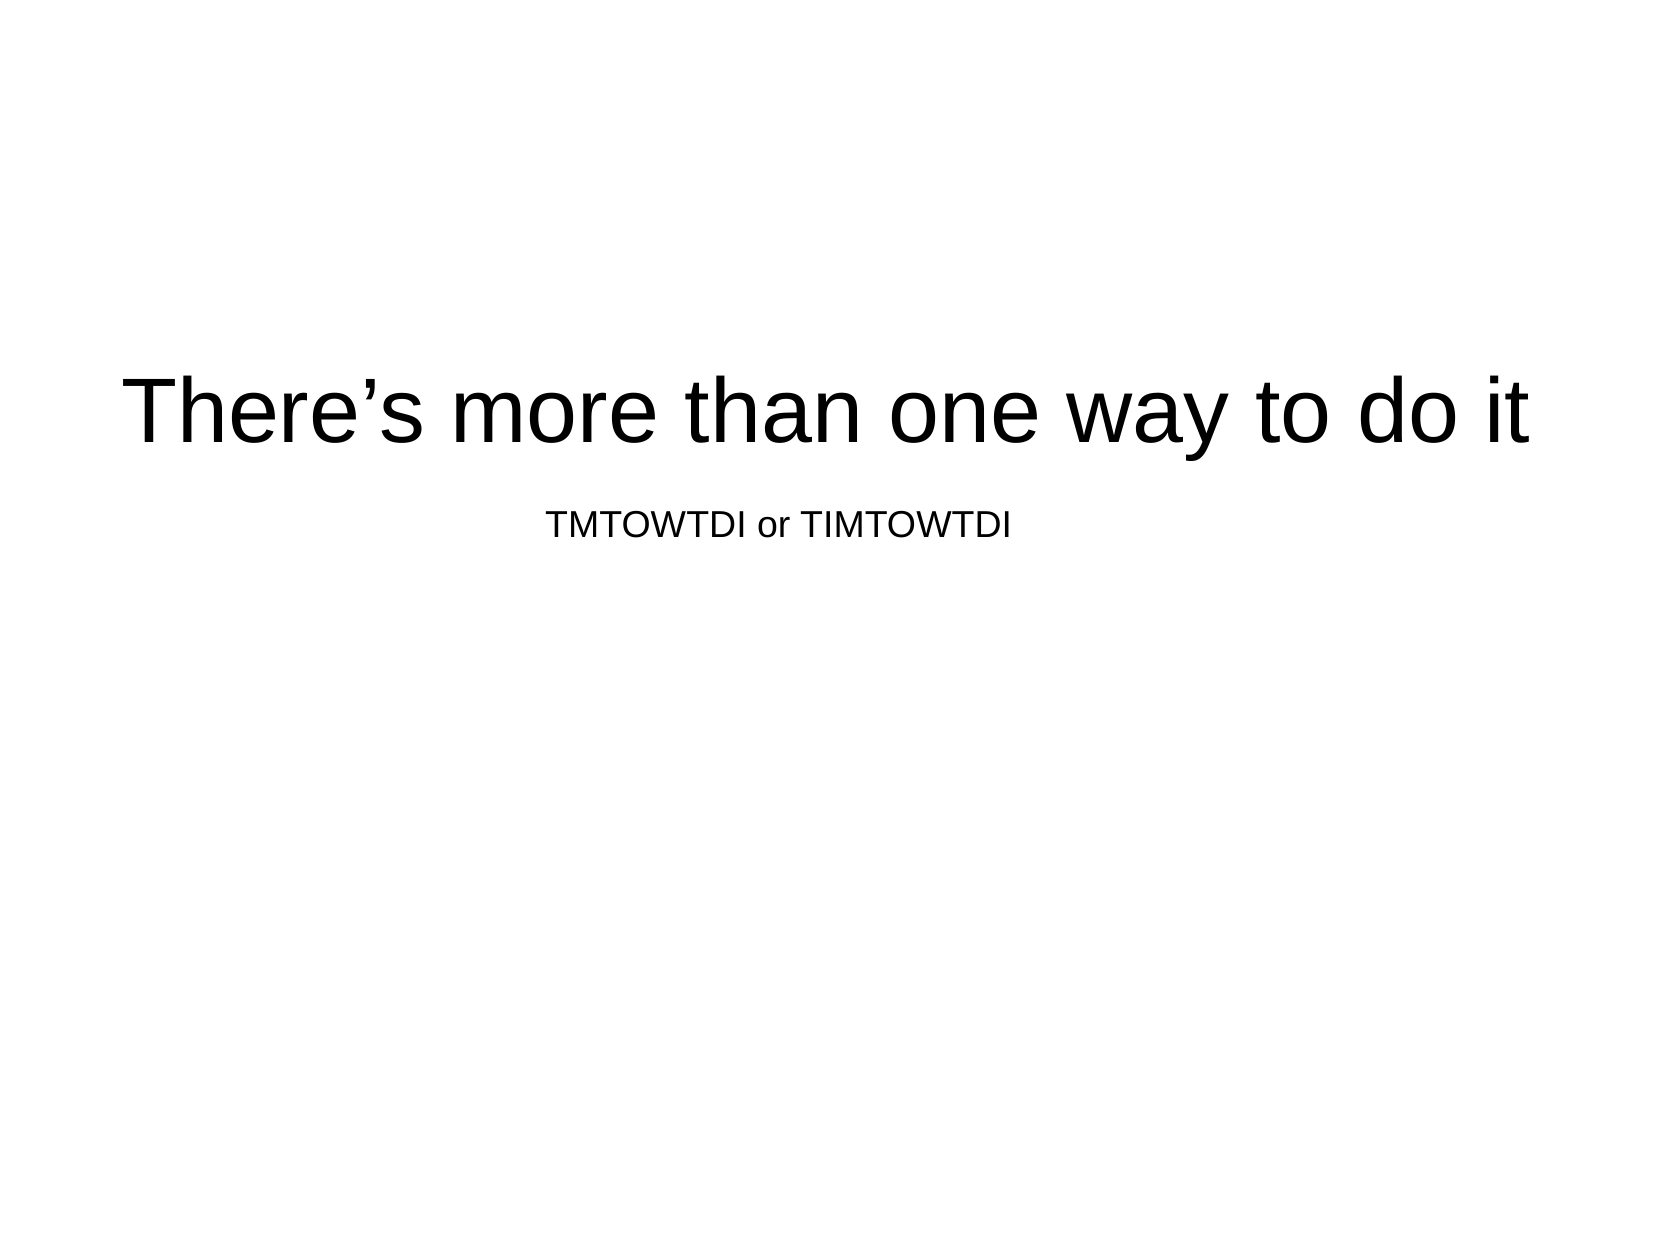

# There’s more than one way to do it
TMTOWTDI or TIMTOWTDI